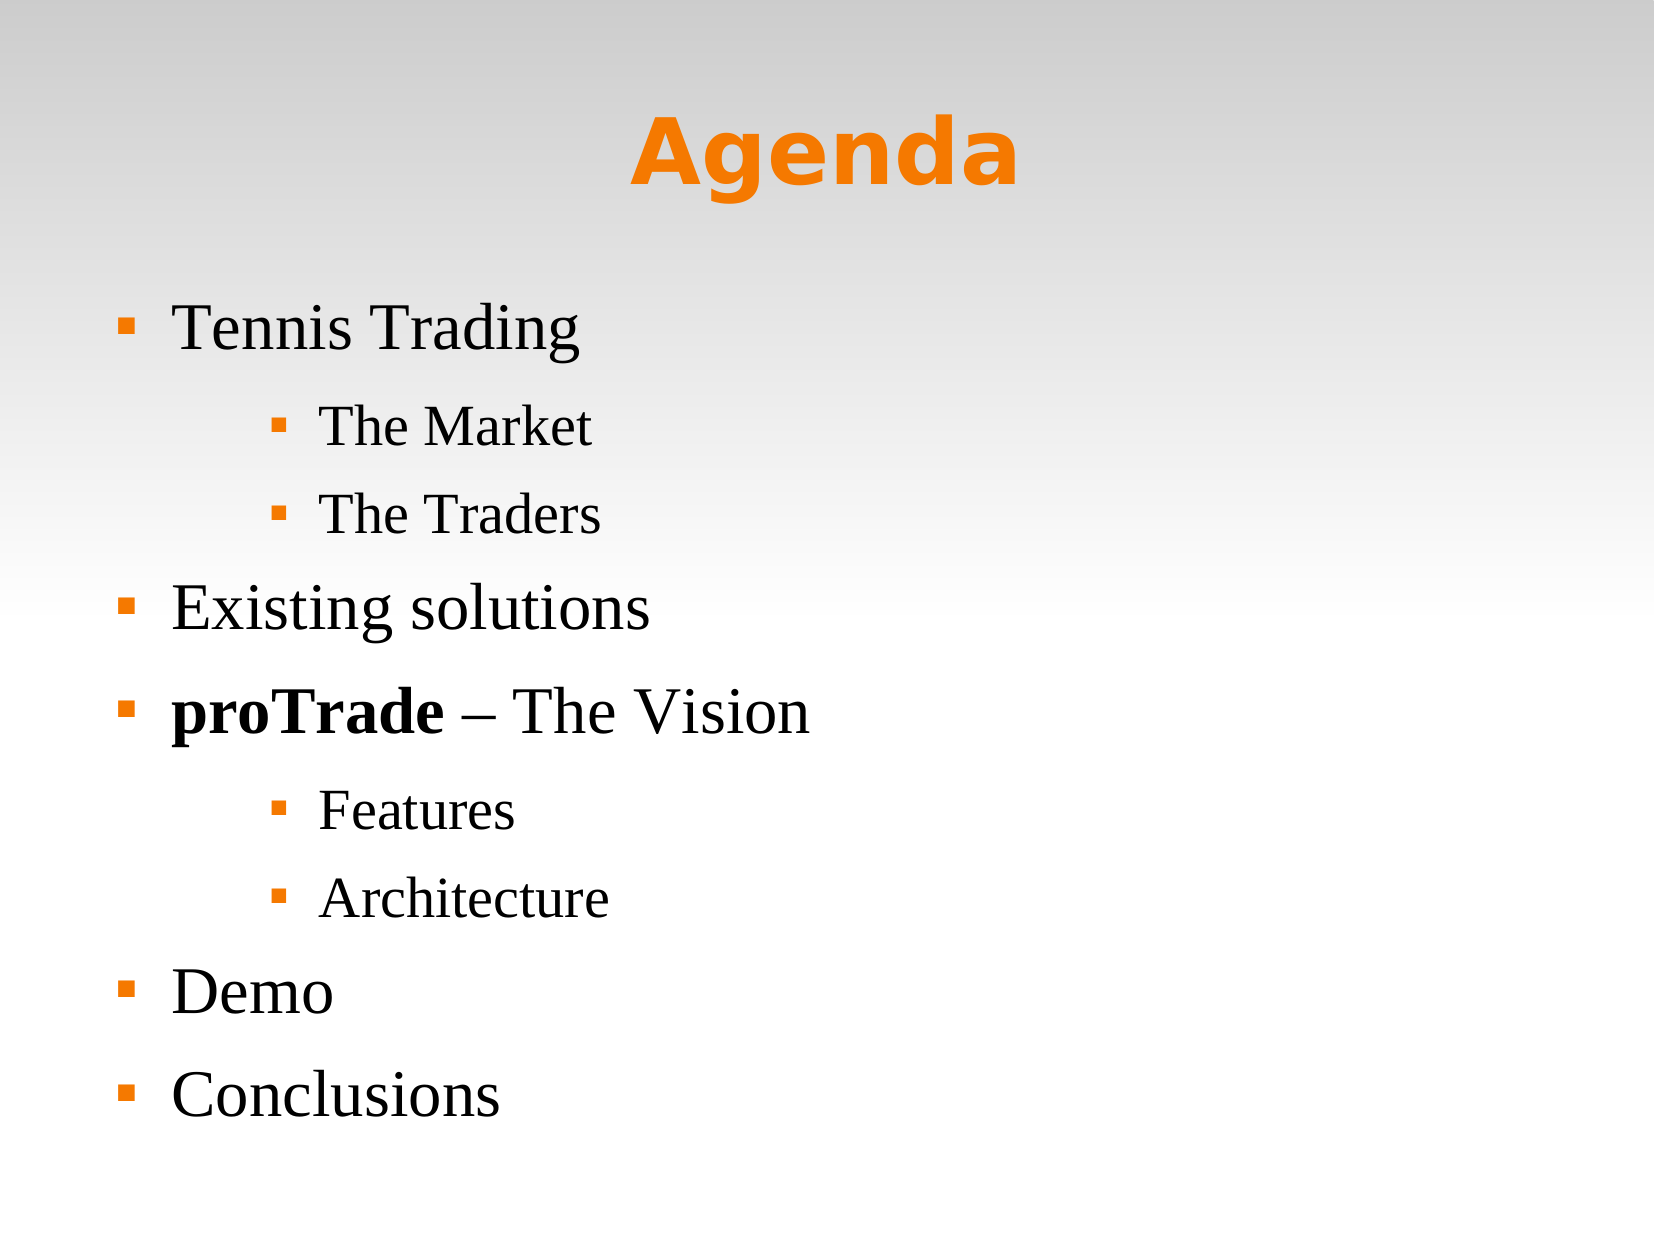

# Agenda
Tennis Trading
The Market
The Traders
Existing solutions
proTrade – The Vision
Features
Architecture
Demo
Conclusions